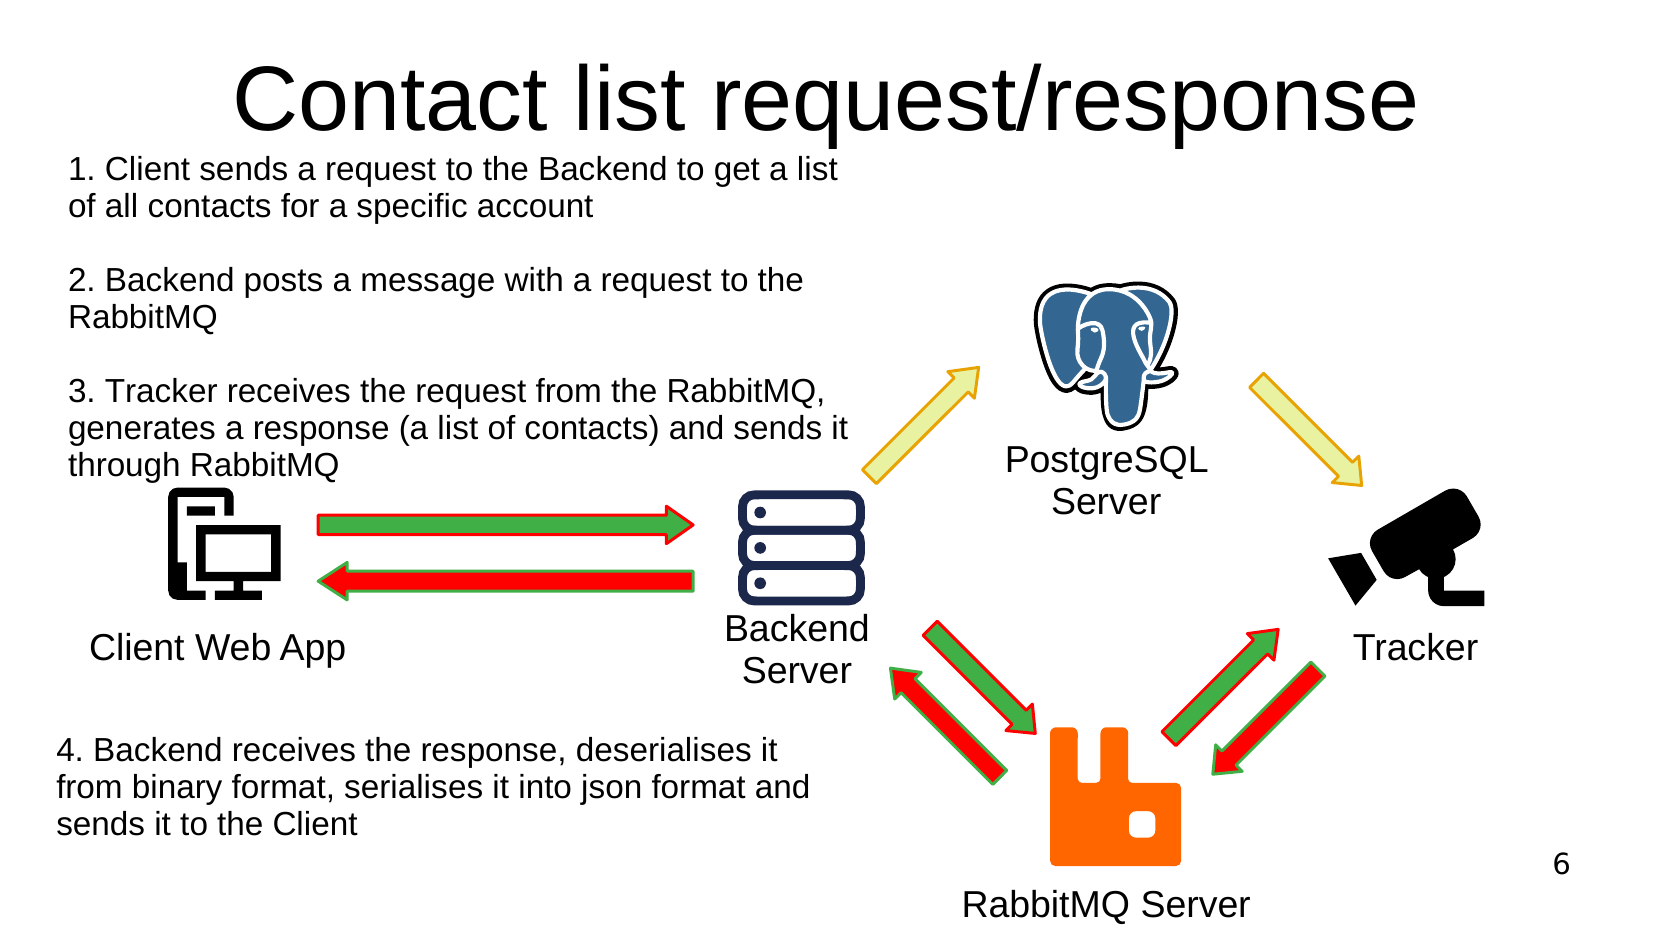

# Contact list request/response
1. Client sends a request to the Backend to get a list of all contacts for a specific account
2. Backend posts a message with a request to the RabbitMQ
3. Tracker receives the request from the RabbitMQ, generates a response (a list of contacts) and sends it through RabbitMQ
PostgreSQL Server
Backend Server
Client Web App
Tracker
4. Backend receives the response, deserialises it from binary format, serialises it into json format and sends it to the Client
6
RabbitMQ Server